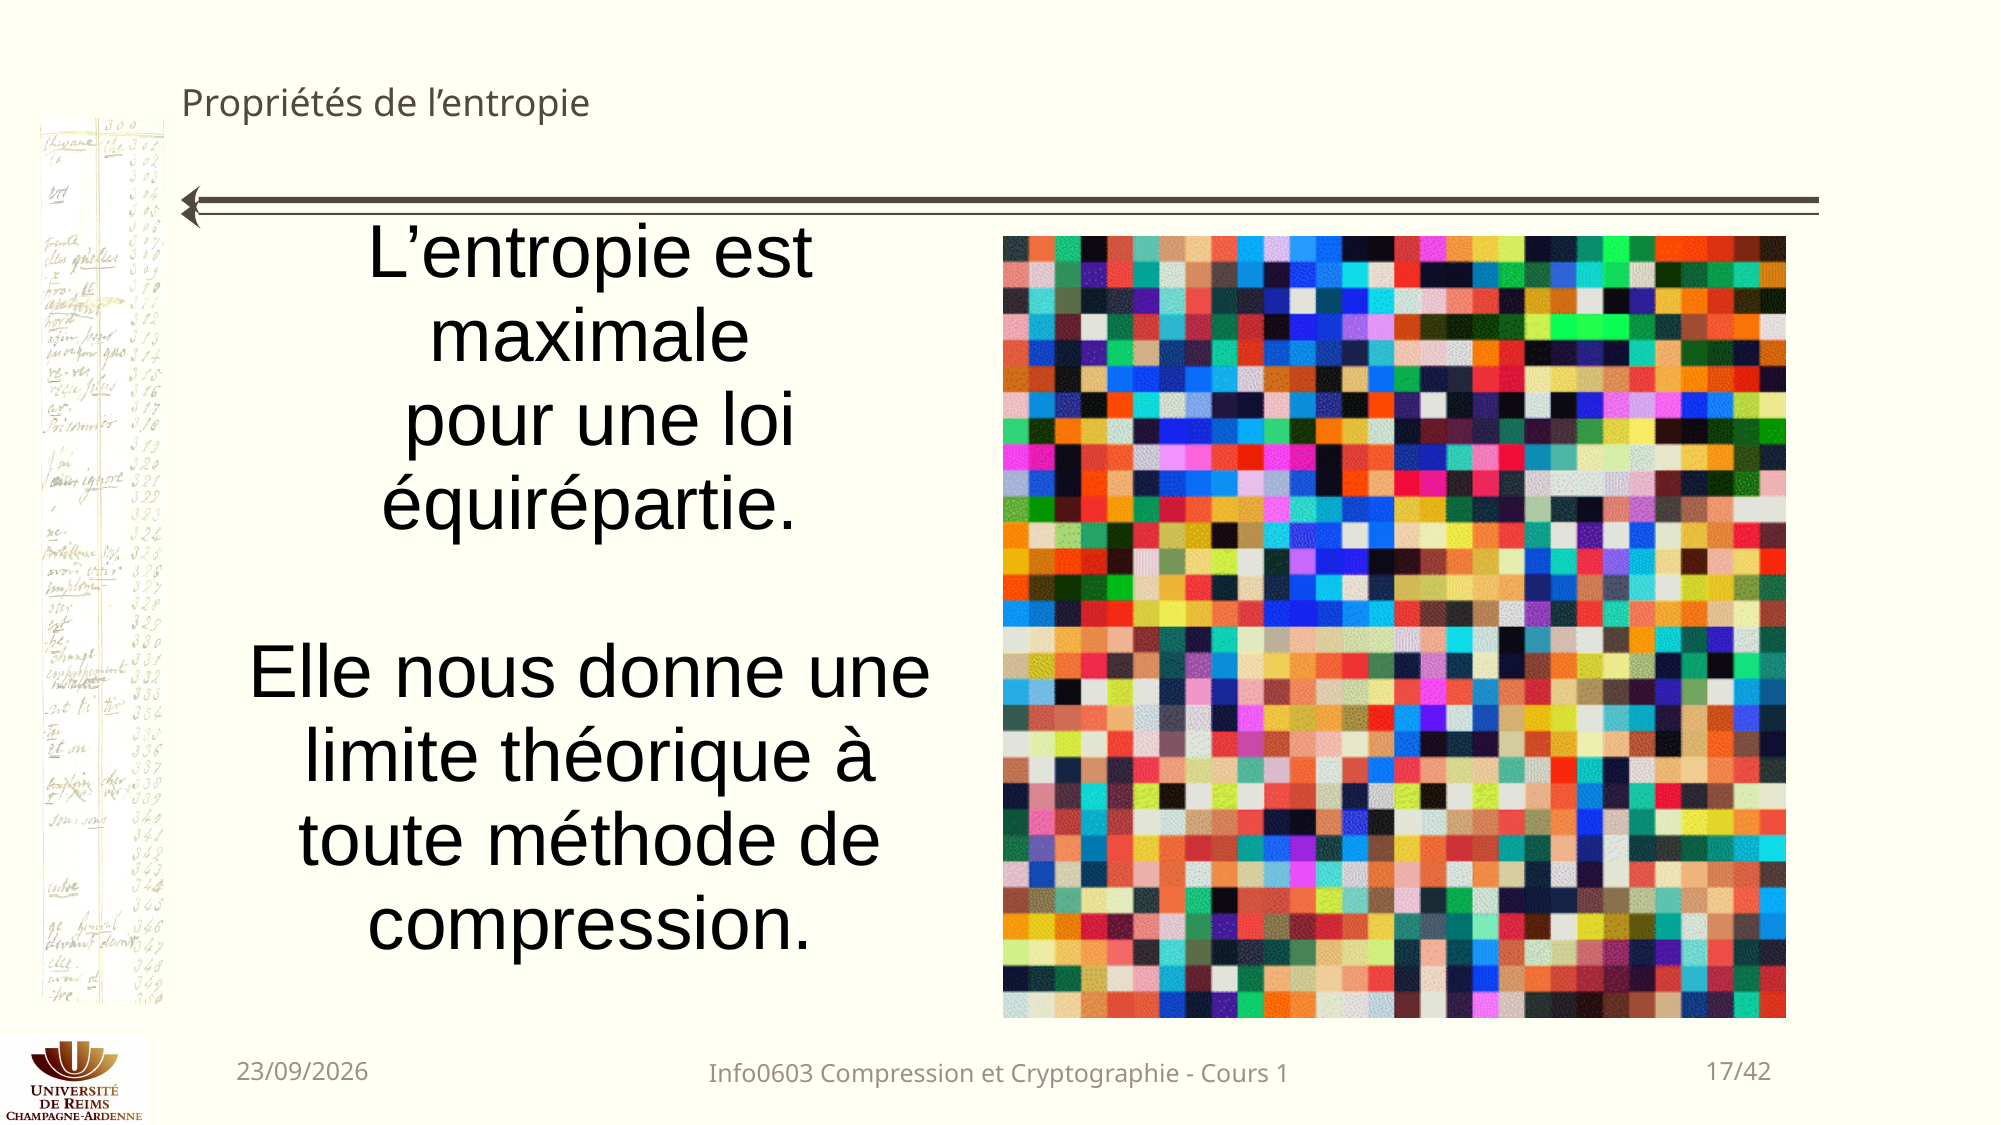

# Propriétés de l’entropie
L’entropie est maximale
 pour une loi équirépartie.
Elle nous donne une limite théorique à toute méthode de compression.